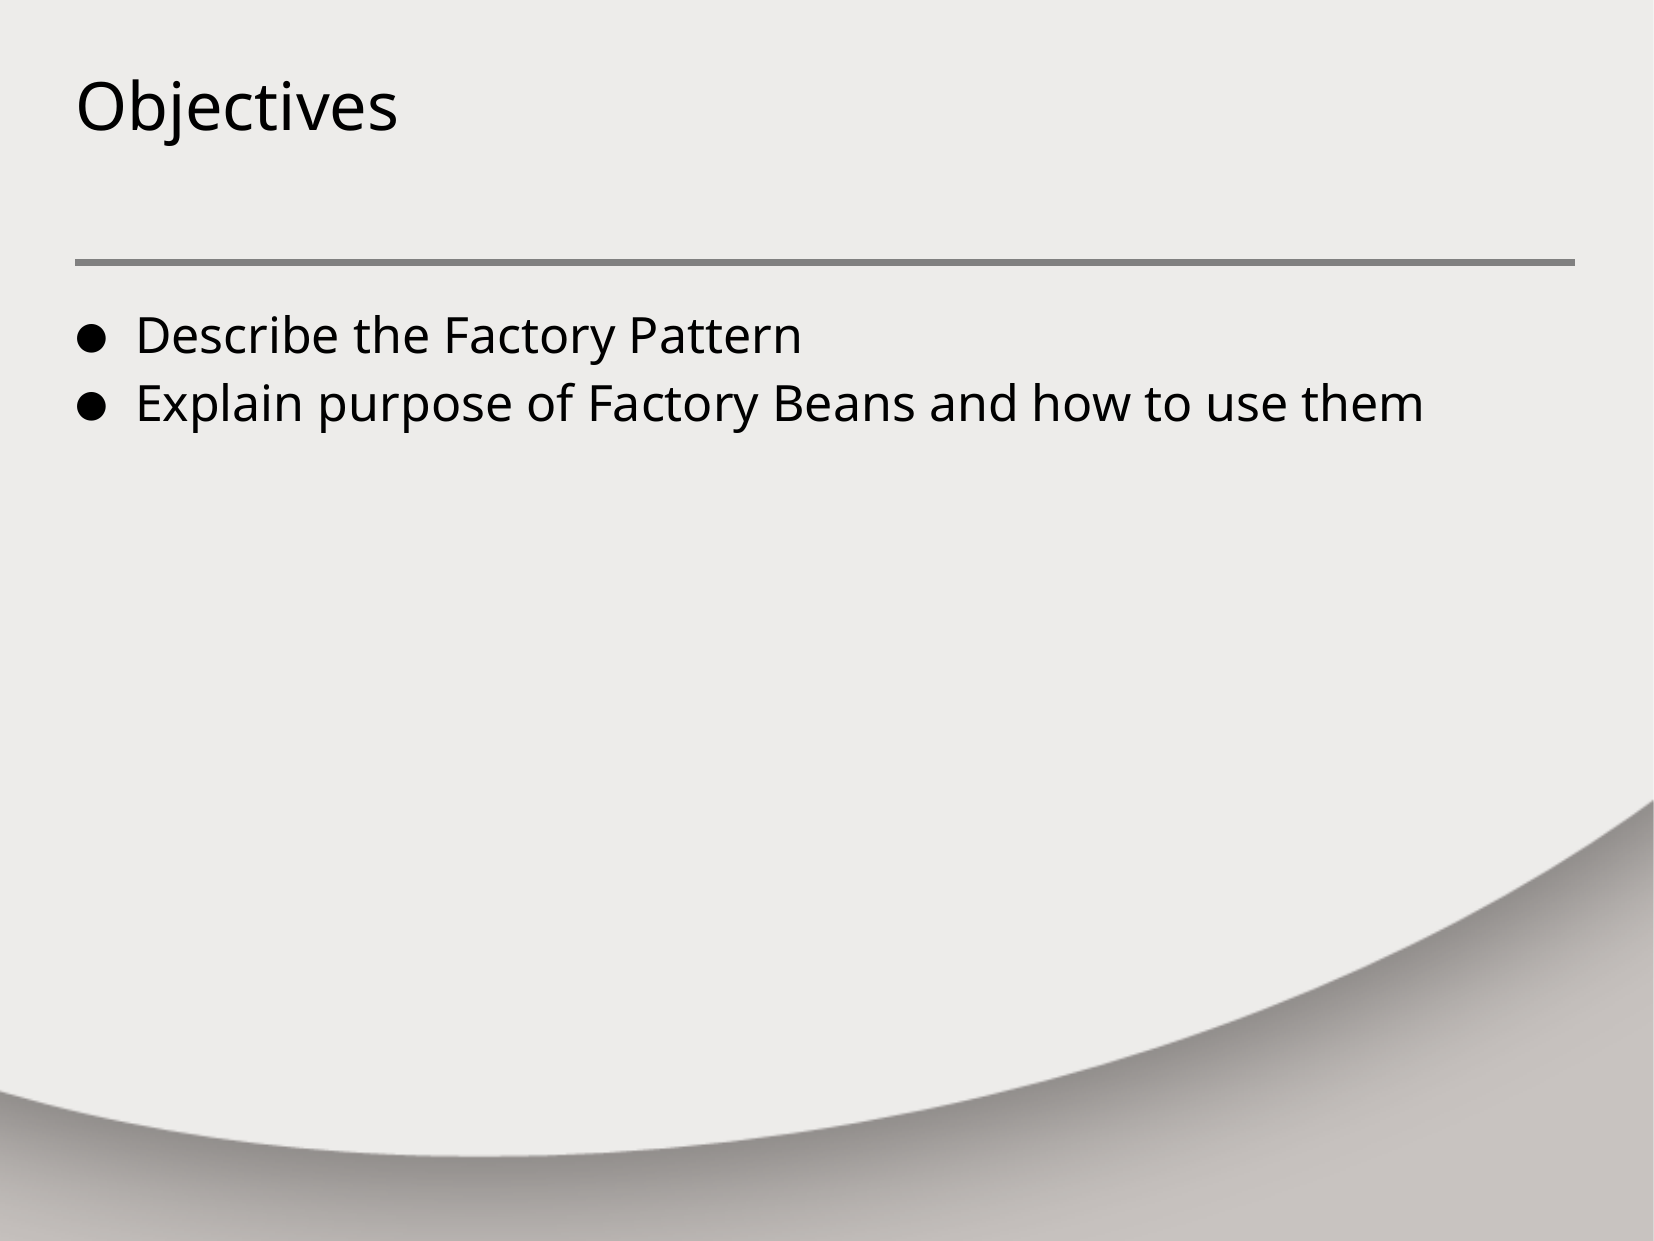

# Objectives
Describe the Factory Pattern
Explain purpose of Factory Beans and how to use them